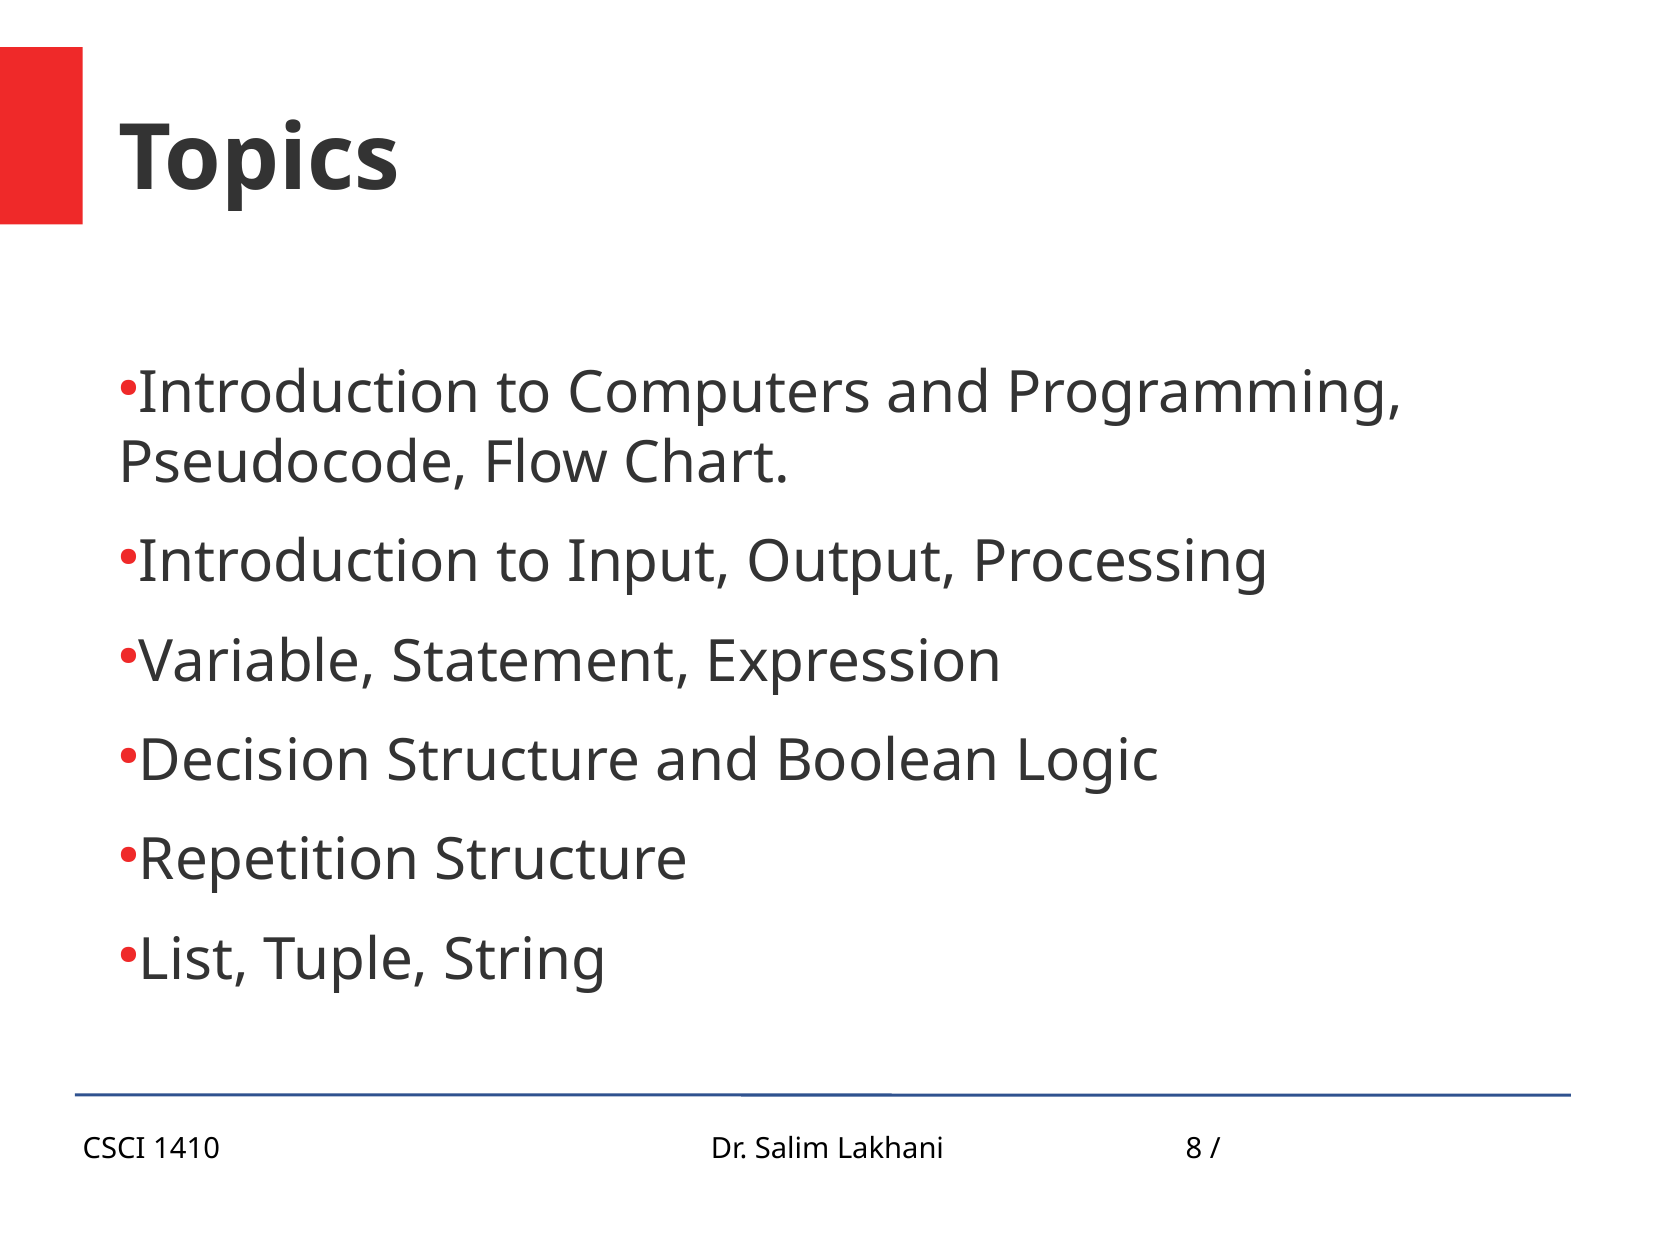

# Topics
Introduction to Computers and Programming, Pseudocode, Flow Chart.
Introduction to Input, Output, Processing
Variable, Statement, Expression
Decision Structure and Boolean Logic
Repetition Structure
List, Tuple, String
CSCI 1410
Dr. Salim Lakhani